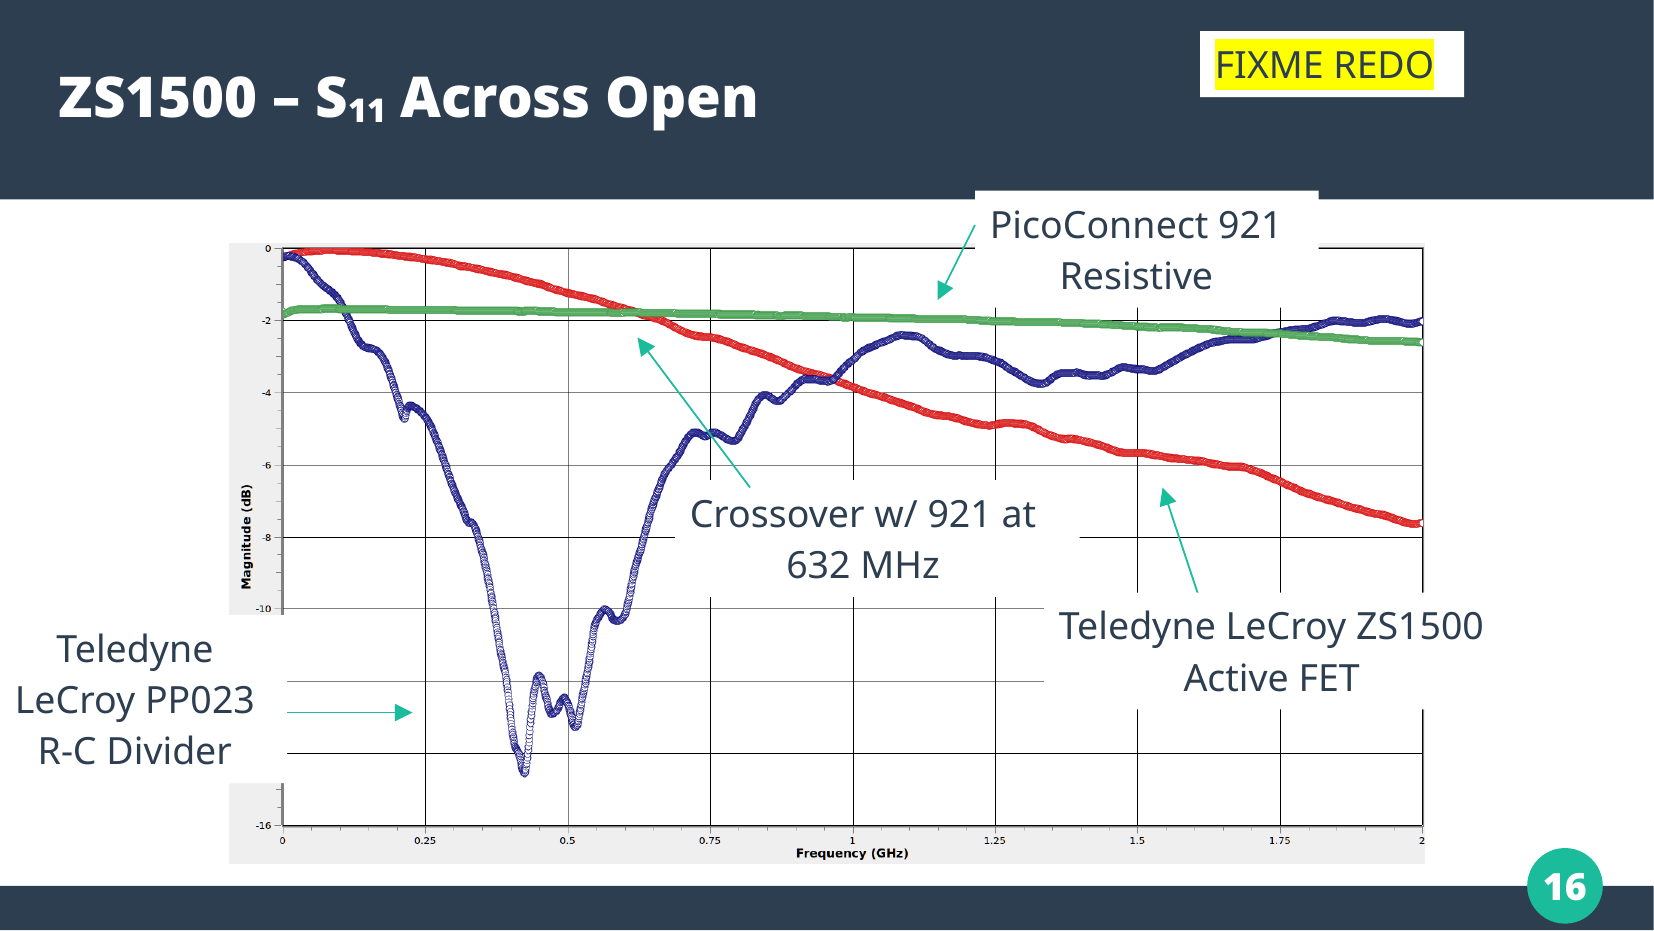

FIXME REDO
# ZS1500 – S11 Across Open
PicoConnect 921
Resistive
Crossover w/ 921 at
632 MHz
Teledyne LeCroy ZS1500
Active FET
Teledyne
LeCroy PP023
R-C Divider